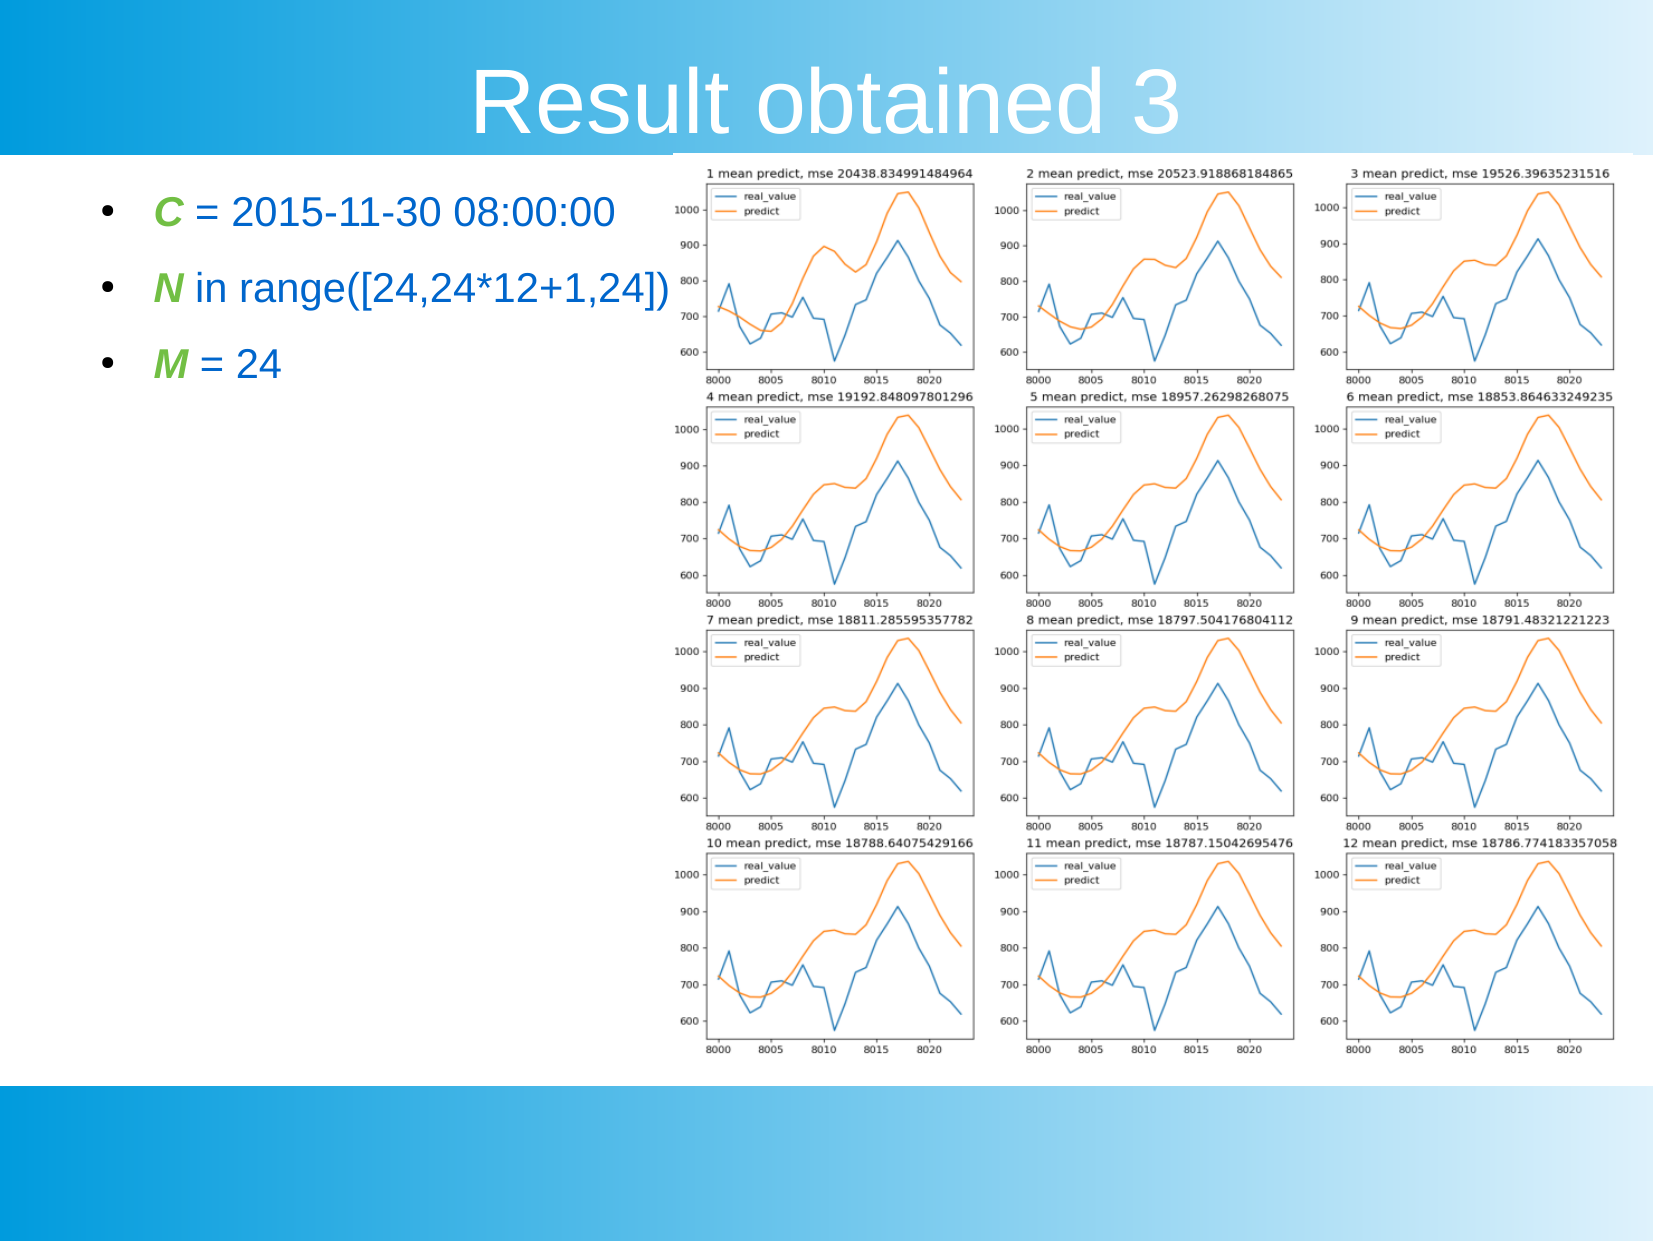

# Result obtained 3
C = 2015-11-30 08:00:00
N in range([24,24*12+1,24])
M = 24